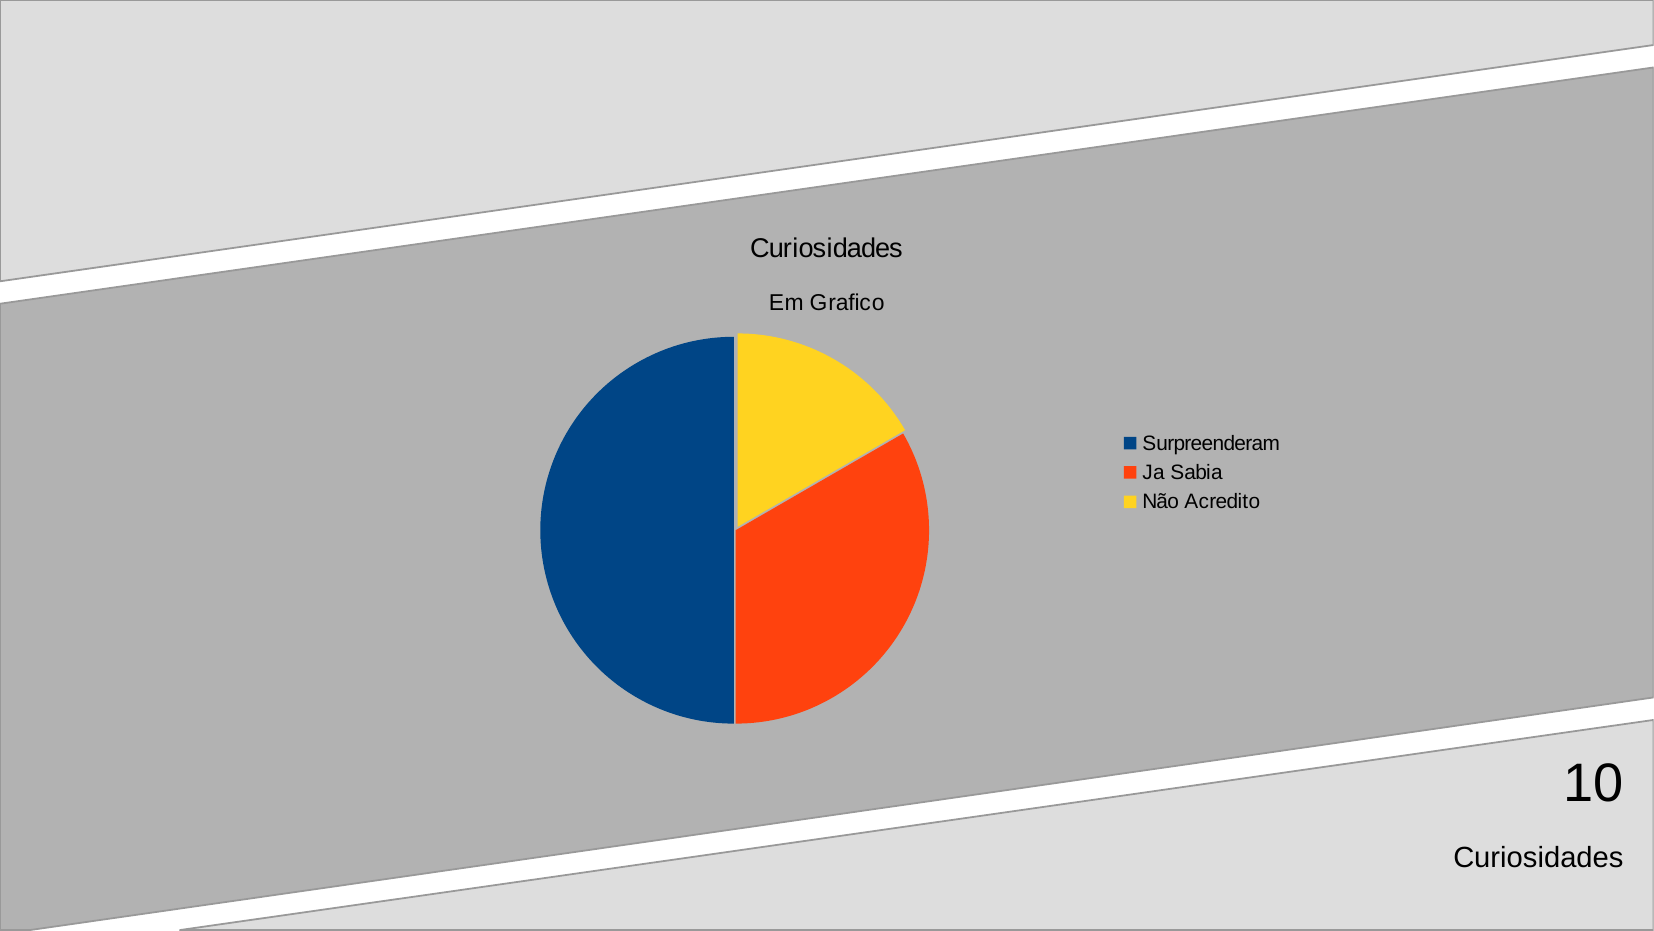

### Chart: Curiosidades
Em Grafico
| Category | Coluna 1 | Coluna 2 | Coluna 3 |
|---|---|---|---|
| Surpreenderam | 6.0 | 3.2 | 4.54 |
| Ja Sabia | 4.0 | 8.8 | 9.65 |
| Não Acredito | 2.0 | 1.5 | 3.7 |10
Curiosidades